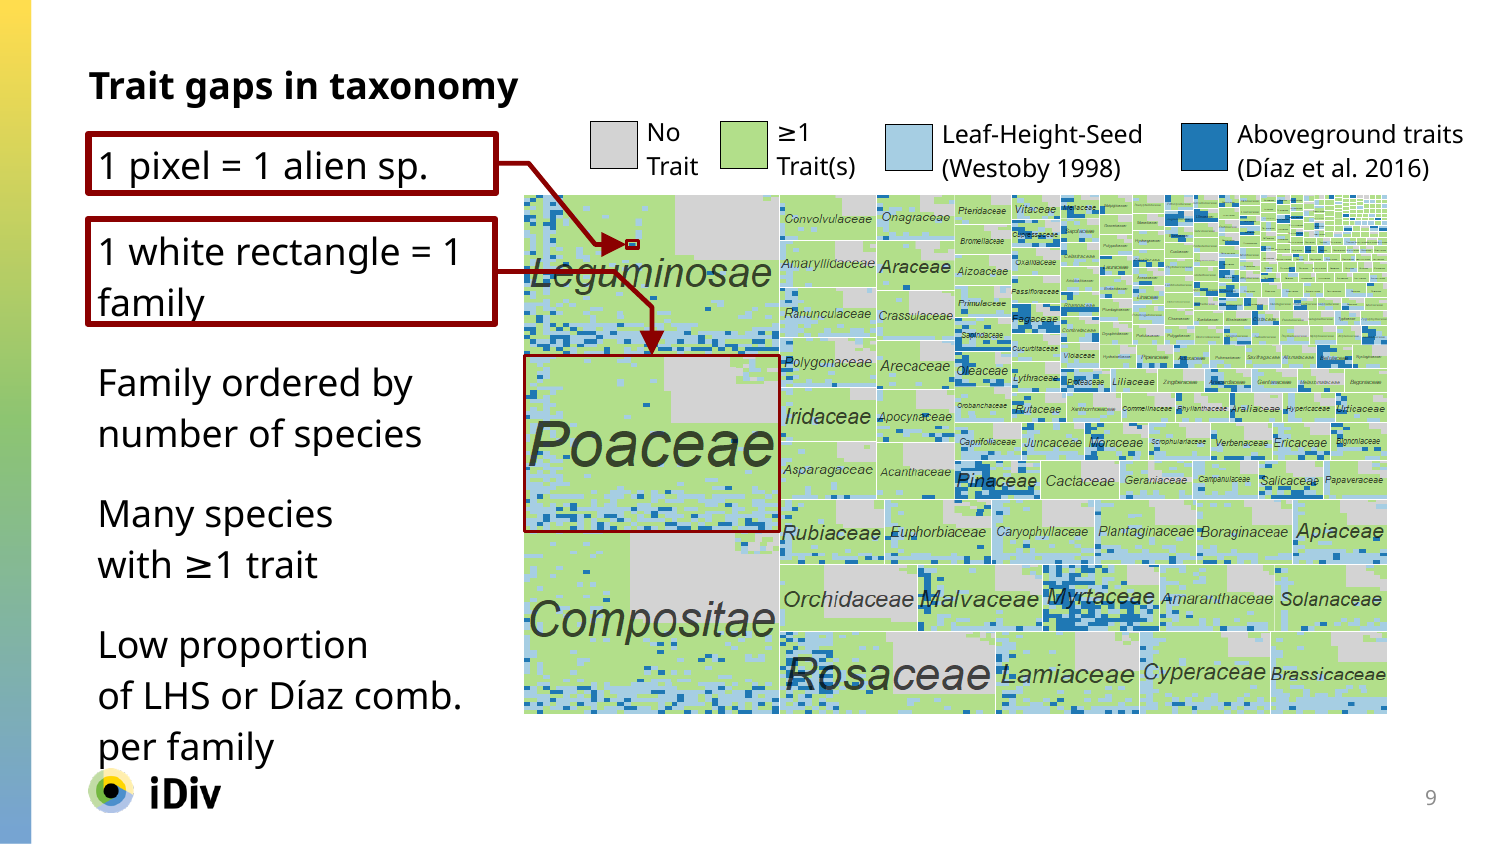

# Trait gaps in taxonomy
No Trait
≥1 Trait(s)
Leaf-Height-Seed (Westoby 1998)
Aboveground traits (Díaz et al. 2016)
1 pixel = 1 alien sp.
1 white rectangle = 1 family
Family ordered by number of species
Many species
with ≥1 trait
Low proportion
of LHS or Díaz comb.
per family